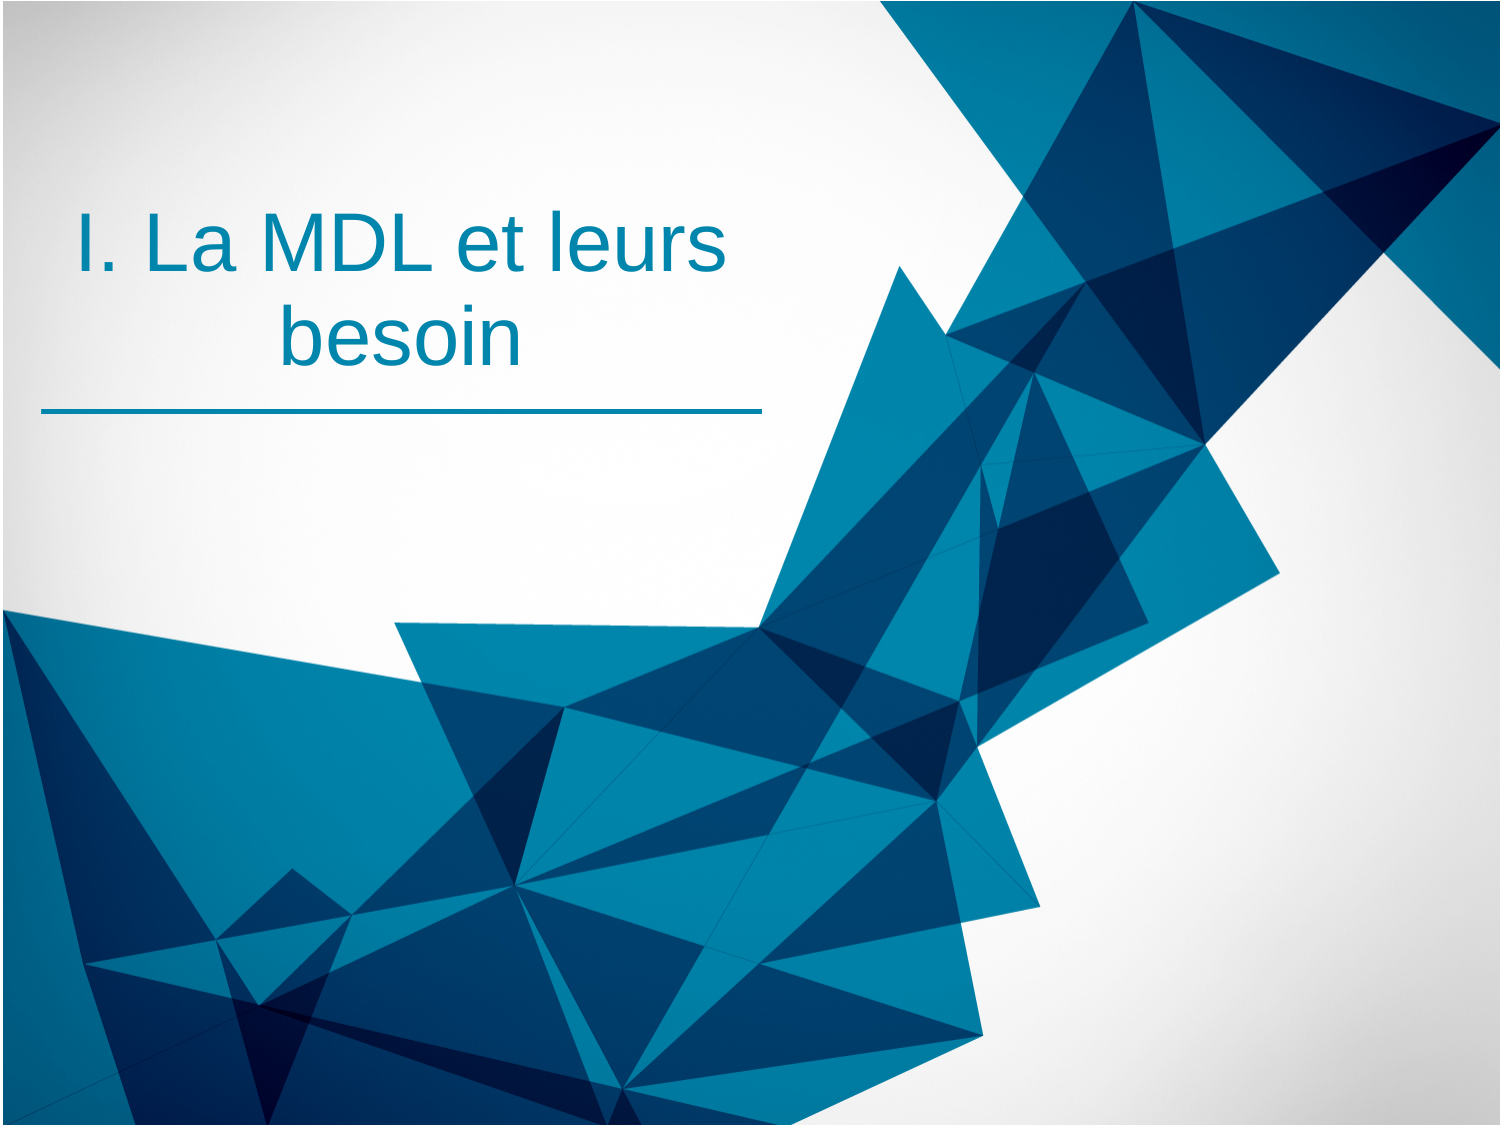

# I. La MDL et leurs besoin